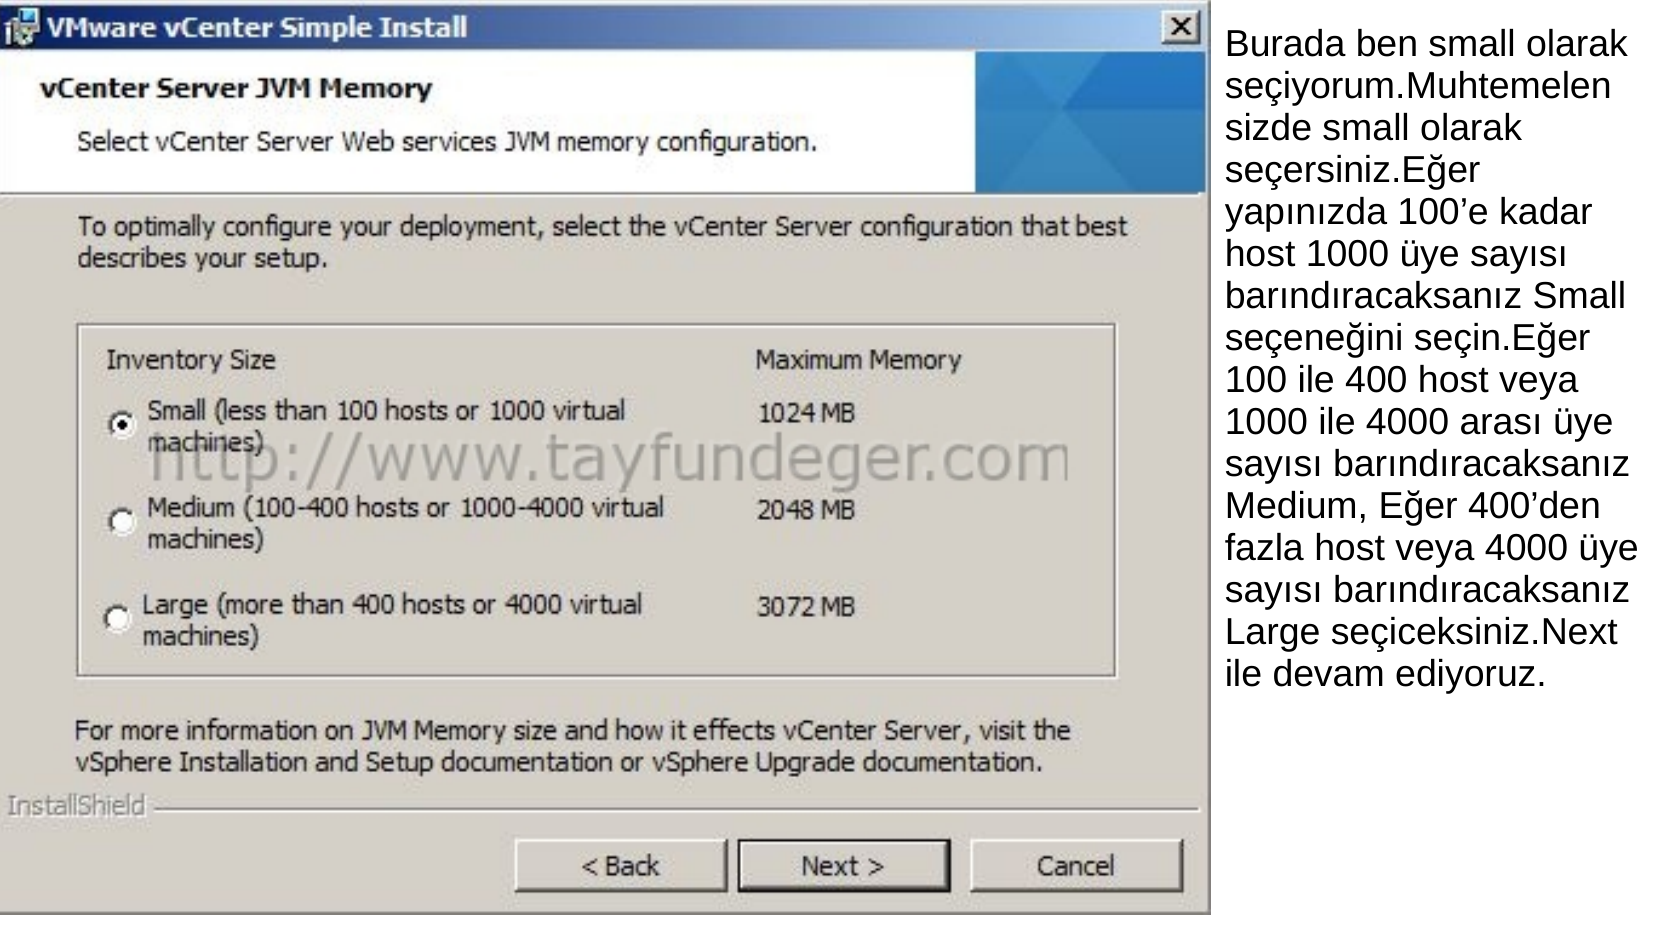

Burada ben small olarak seçiyorum.Muhtemelen sizde small olarak seçersiniz.Eğer yapınızda 100’e kadar host 1000 üye sayısı barındıracaksanız Small seçeneğini seçin.Eğer 100 ile 400 host veya 1000 ile 4000 arası üye sayısı barındıracaksanız Medium, Eğer 400’den fazla host veya 4000 üye sayısı barındıracaksanız Large seçiceksiniz.Next ile devam ediyoruz.